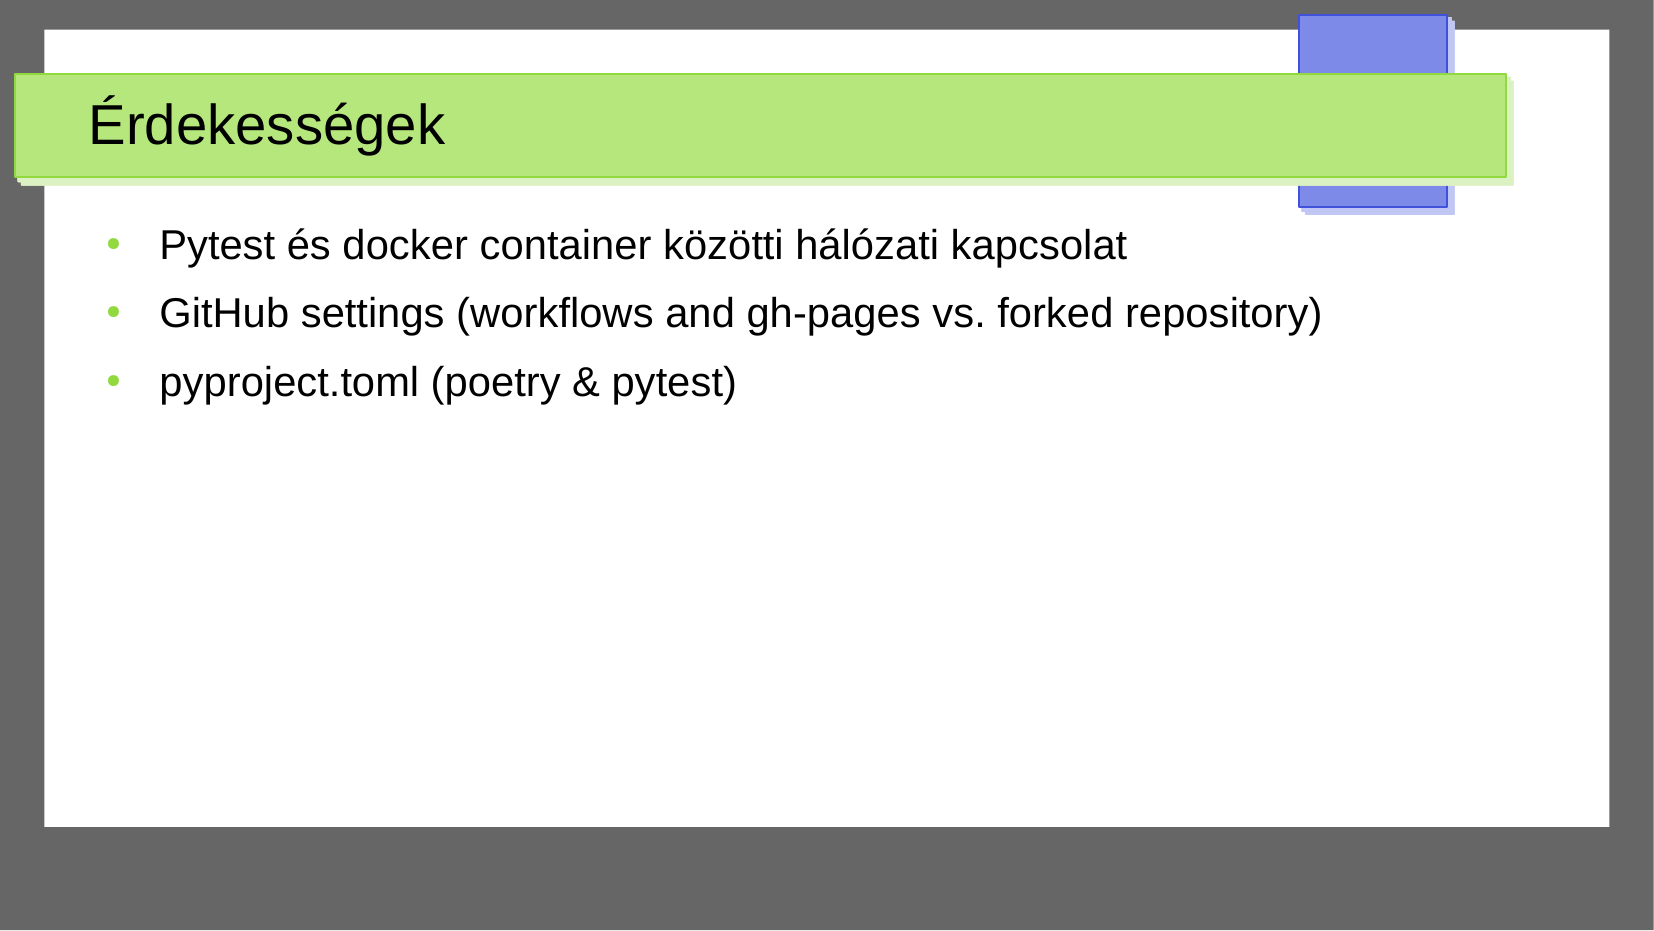

# Érdekességek
Pytest és docker container közötti hálózati kapcsolat
GitHub settings (workflows and gh-pages vs. forked repository)
pyproject.toml (poetry & pytest)